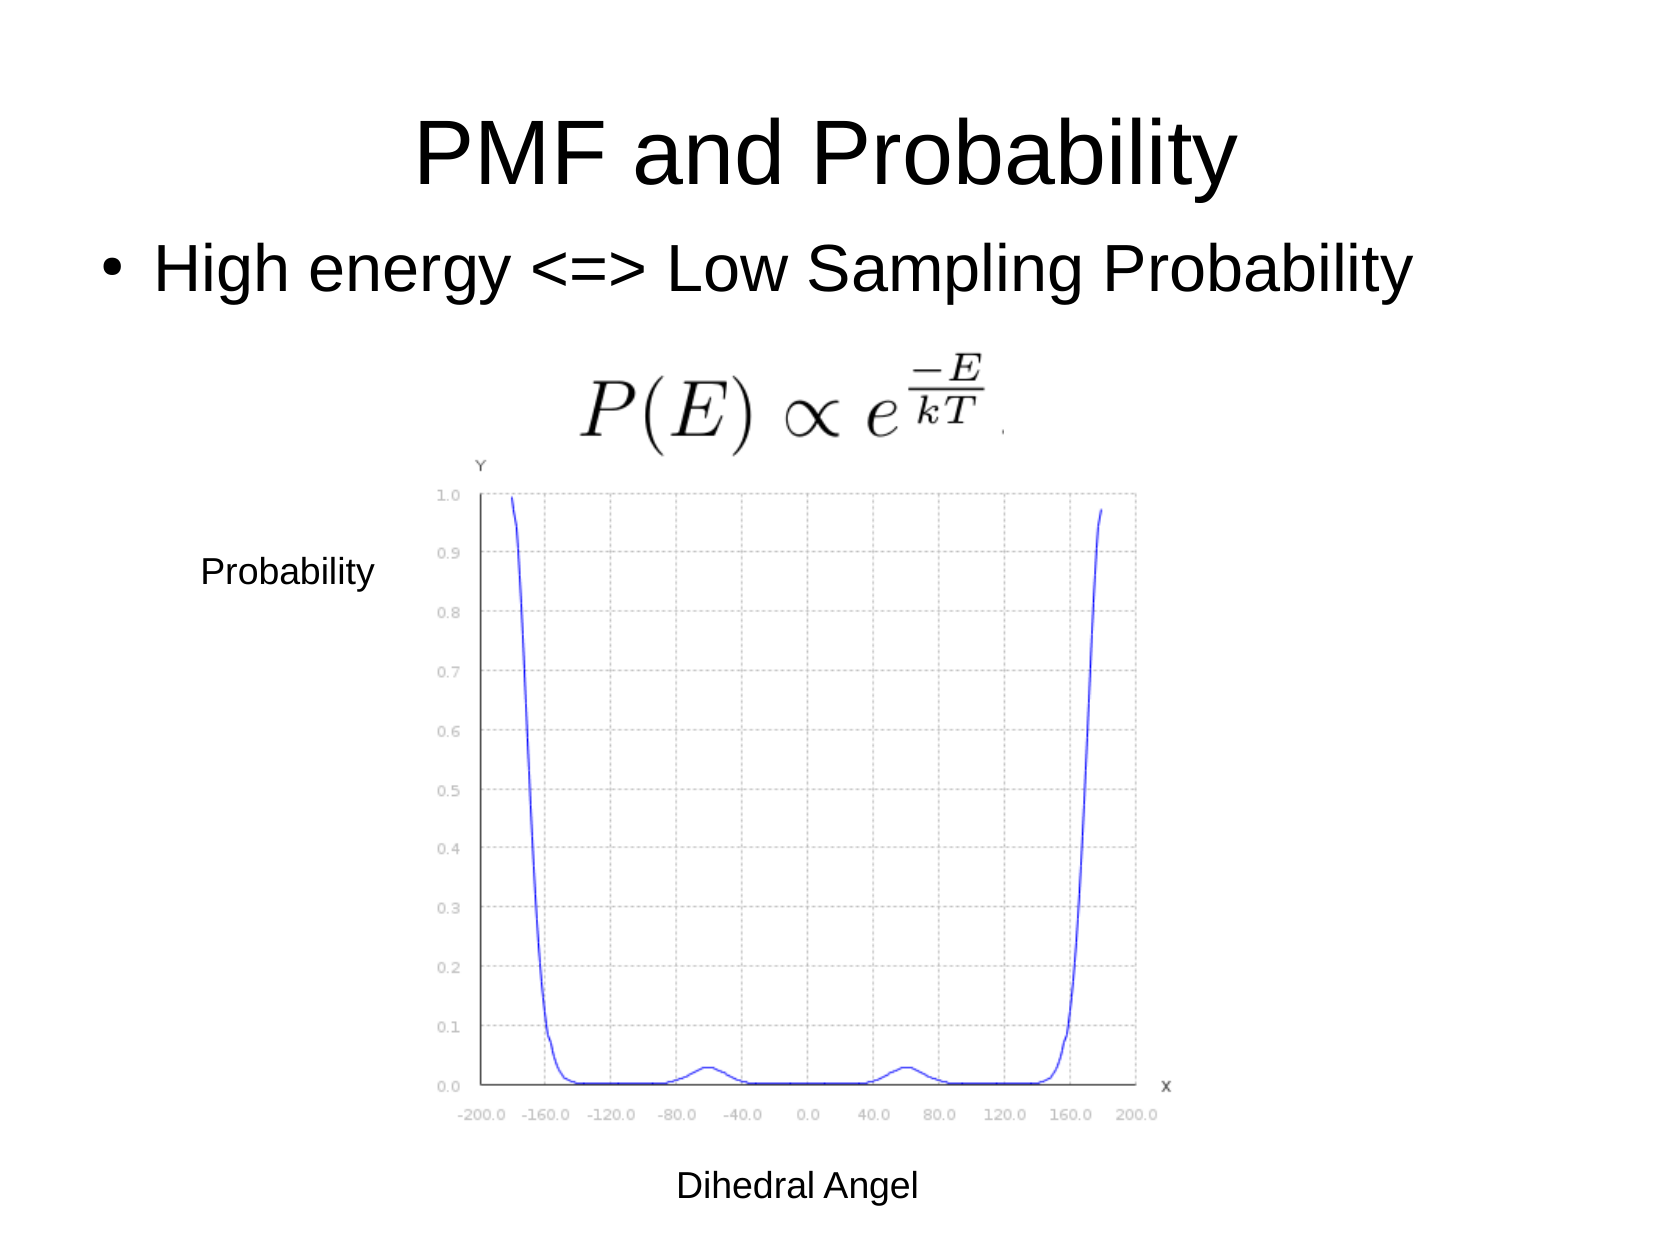

# PMF and Probability
High energy <=> Low Sampling Probability
Probability
Dihedral Angel